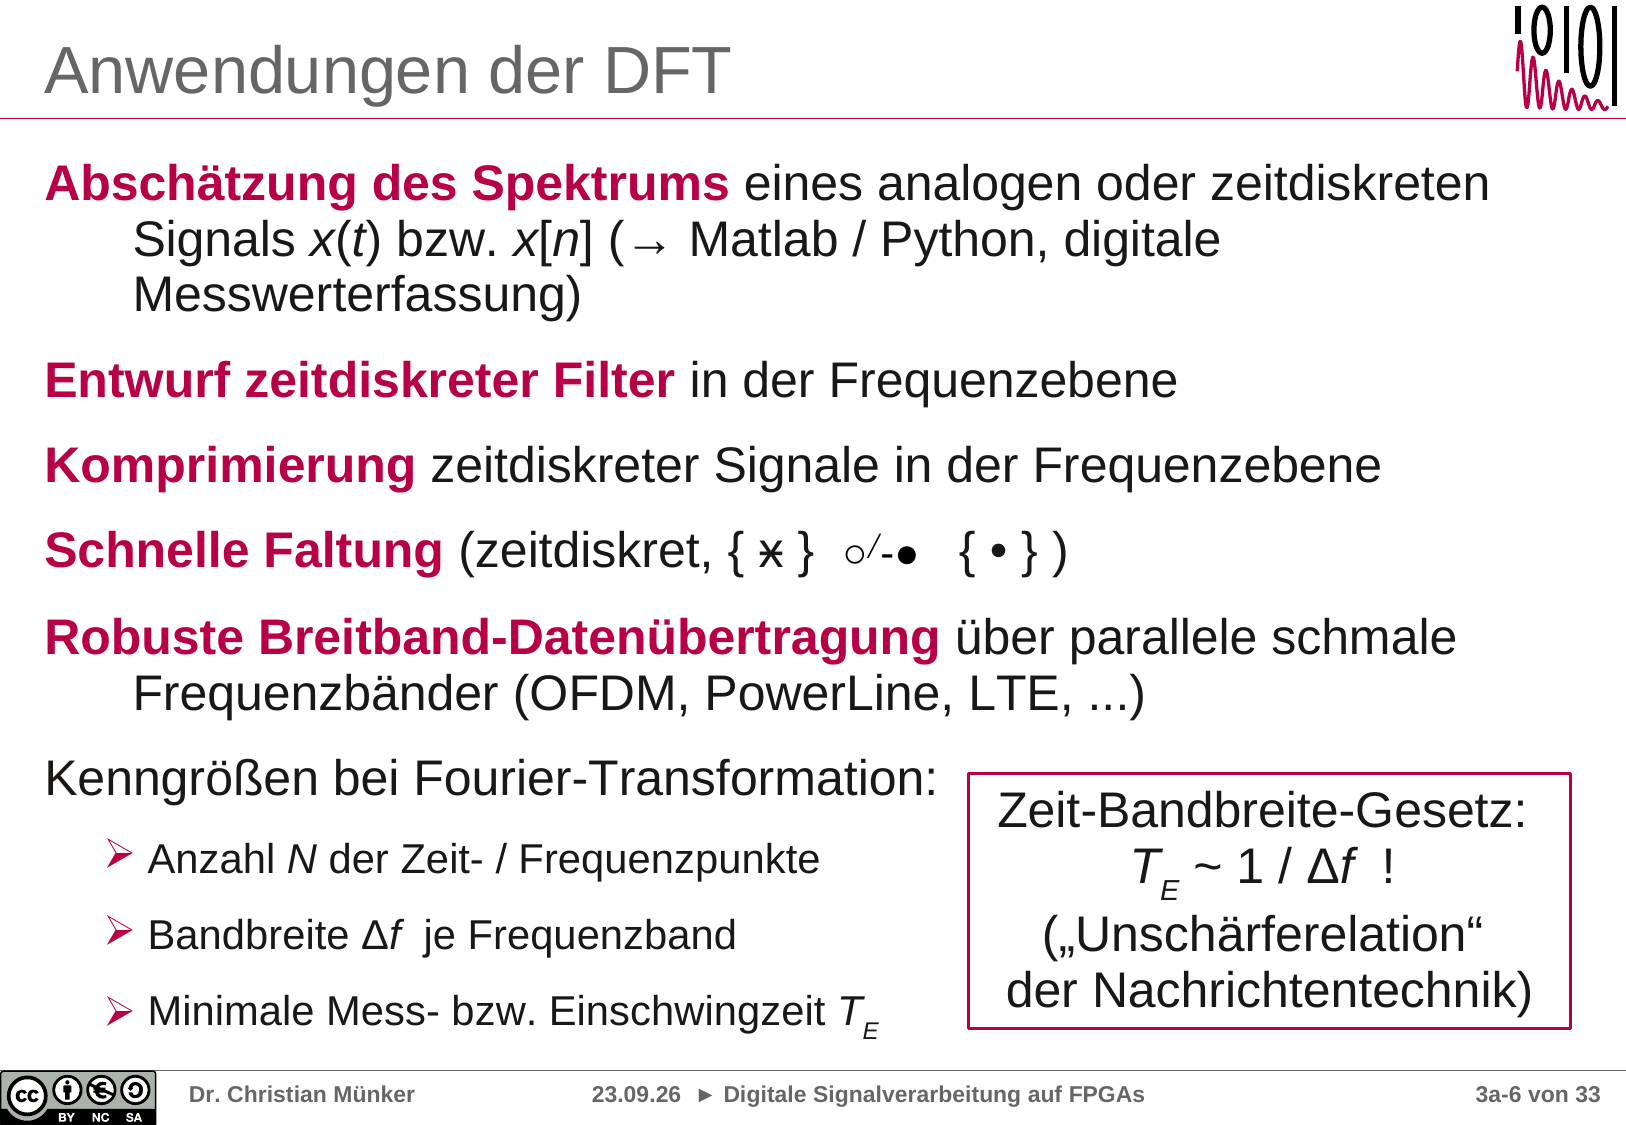

# Anwendungen der DFT
Abschätzung des Spektrums eines analogen oder zeitdiskreten Signals x(t) bzw. x[n] (→ Matlab / Python, digitale Messwerterfassung)
Entwurf zeitdiskreter Filter in der Frequenzebene
Komprimierung zeitdiskreter Signale in der Frequenzebene
Schnelle Faltung (zeitdiskret, { ӿ } ○╱-● { • } )
Robuste Breitband-Datenübertragung über parallele schmale Frequenzbänder (OFDM, PowerLine, LTE, ...)
Kenngrößen bei Fourier-Transformation:
Anzahl N der Zeit- / Frequenzpunkte
Bandbreite Δf je Frequenzband
Minimale Mess- bzw. Einschwingzeit TE
Zeit-Bandbreite-Gesetz:
TE ~ 1 / Δf !
(„Unschärferelation“
der Nachrichtentechnik)